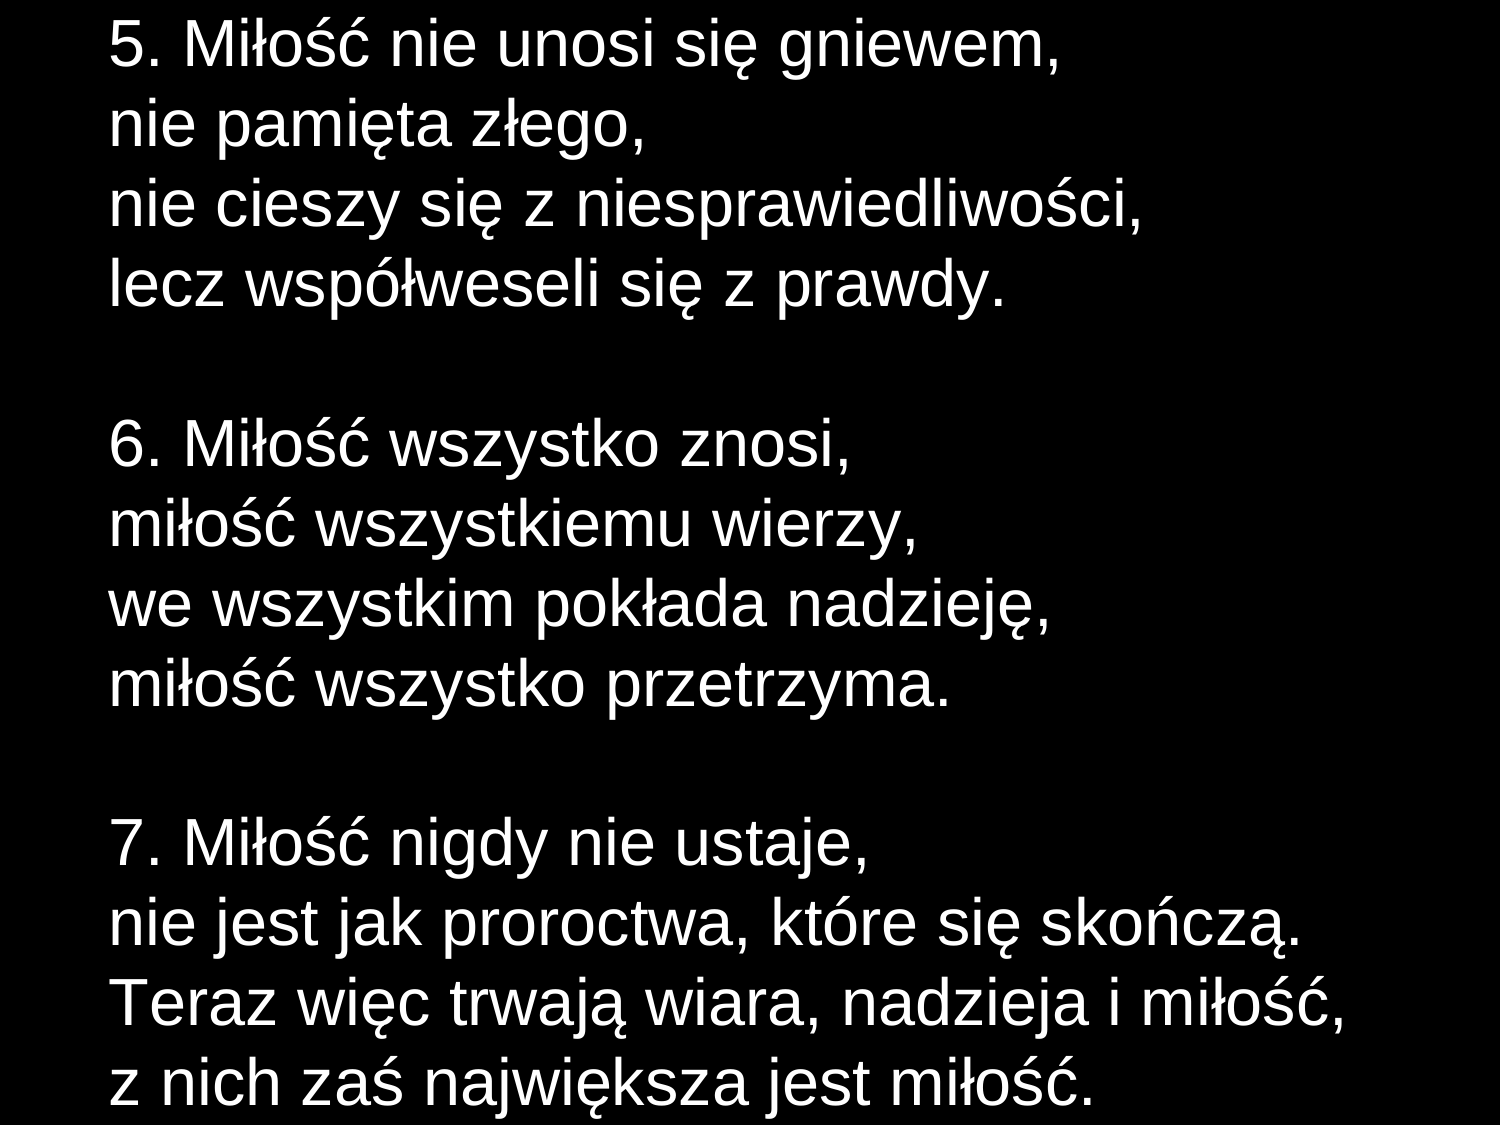

5. Miłość nie unosi się gniewem,
nie pamięta złego,
nie cieszy się z niesprawiedliwości,
lecz współweseli się z prawdy.
6. Miłość wszystko znosi,
miłość wszystkiemu wierzy,
we wszystkim pokłada nadzieję,
miłość wszystko przetrzyma.
7. Miłość nigdy nie ustaje,
nie jest jak proroctwa, które się skończą.
Teraz więc trwają wiara, nadzieja i miłość,
z nich zaś największa jest miłość.